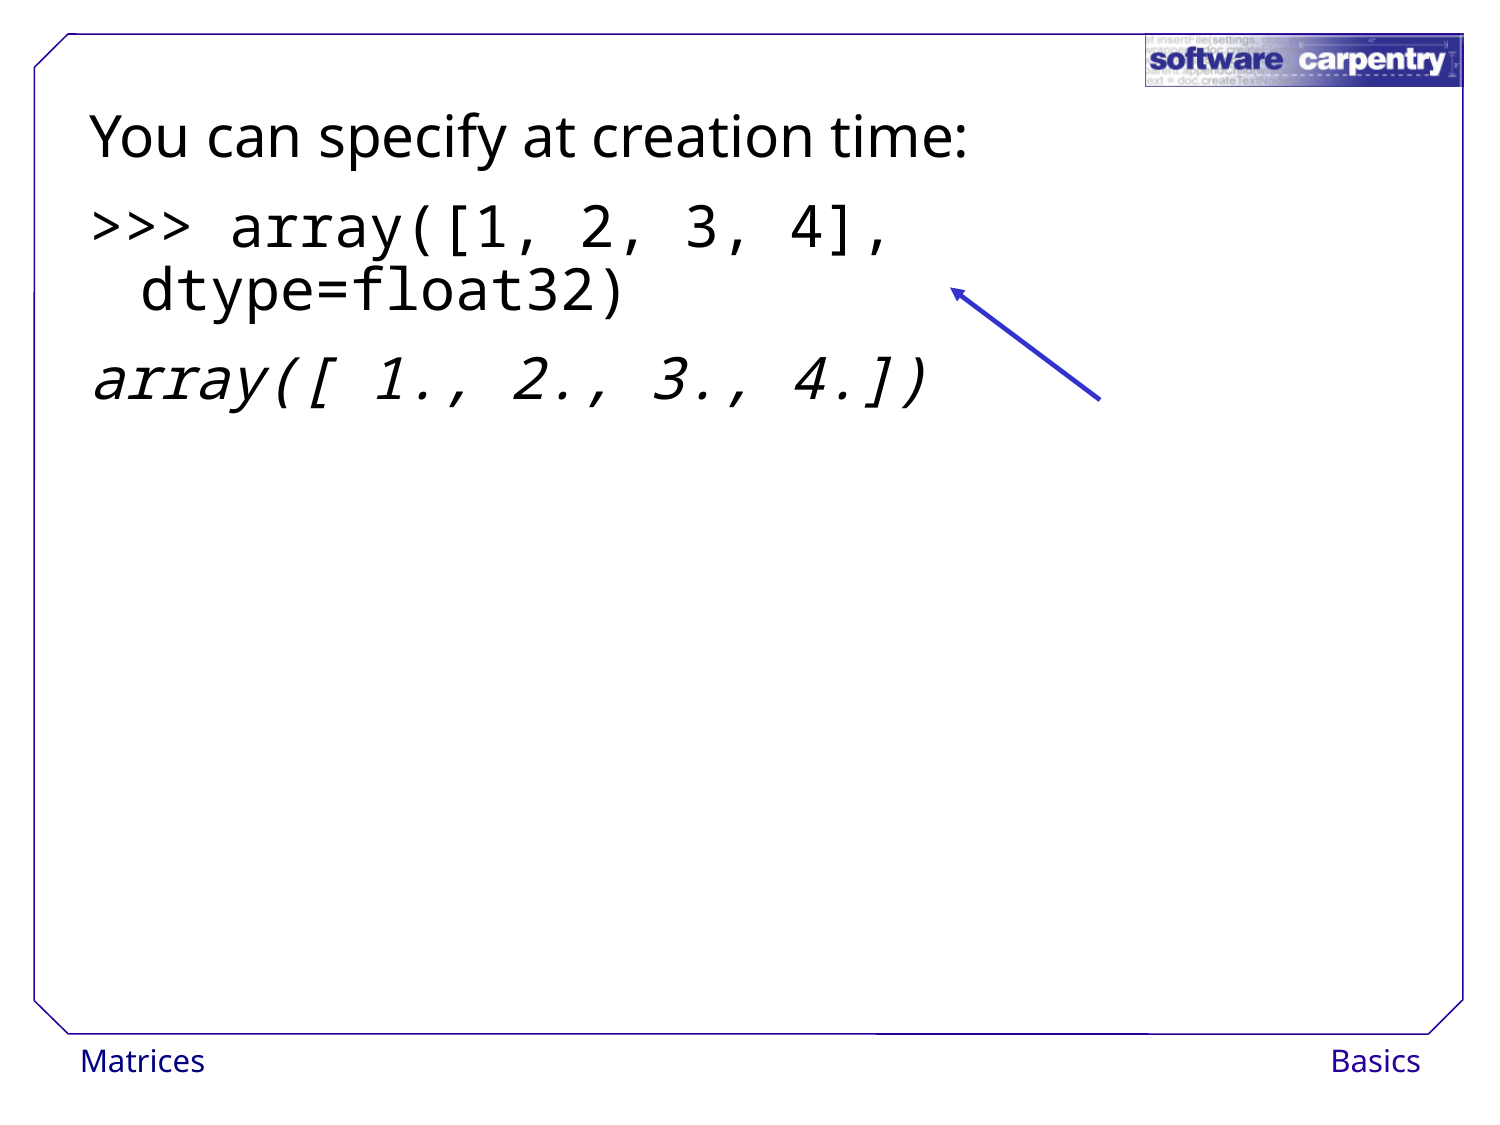

# You can specify at creation time:
>>> array([1, 2, 3, 4], dtype=float32)
array([ 1., 2., 3., 4.])